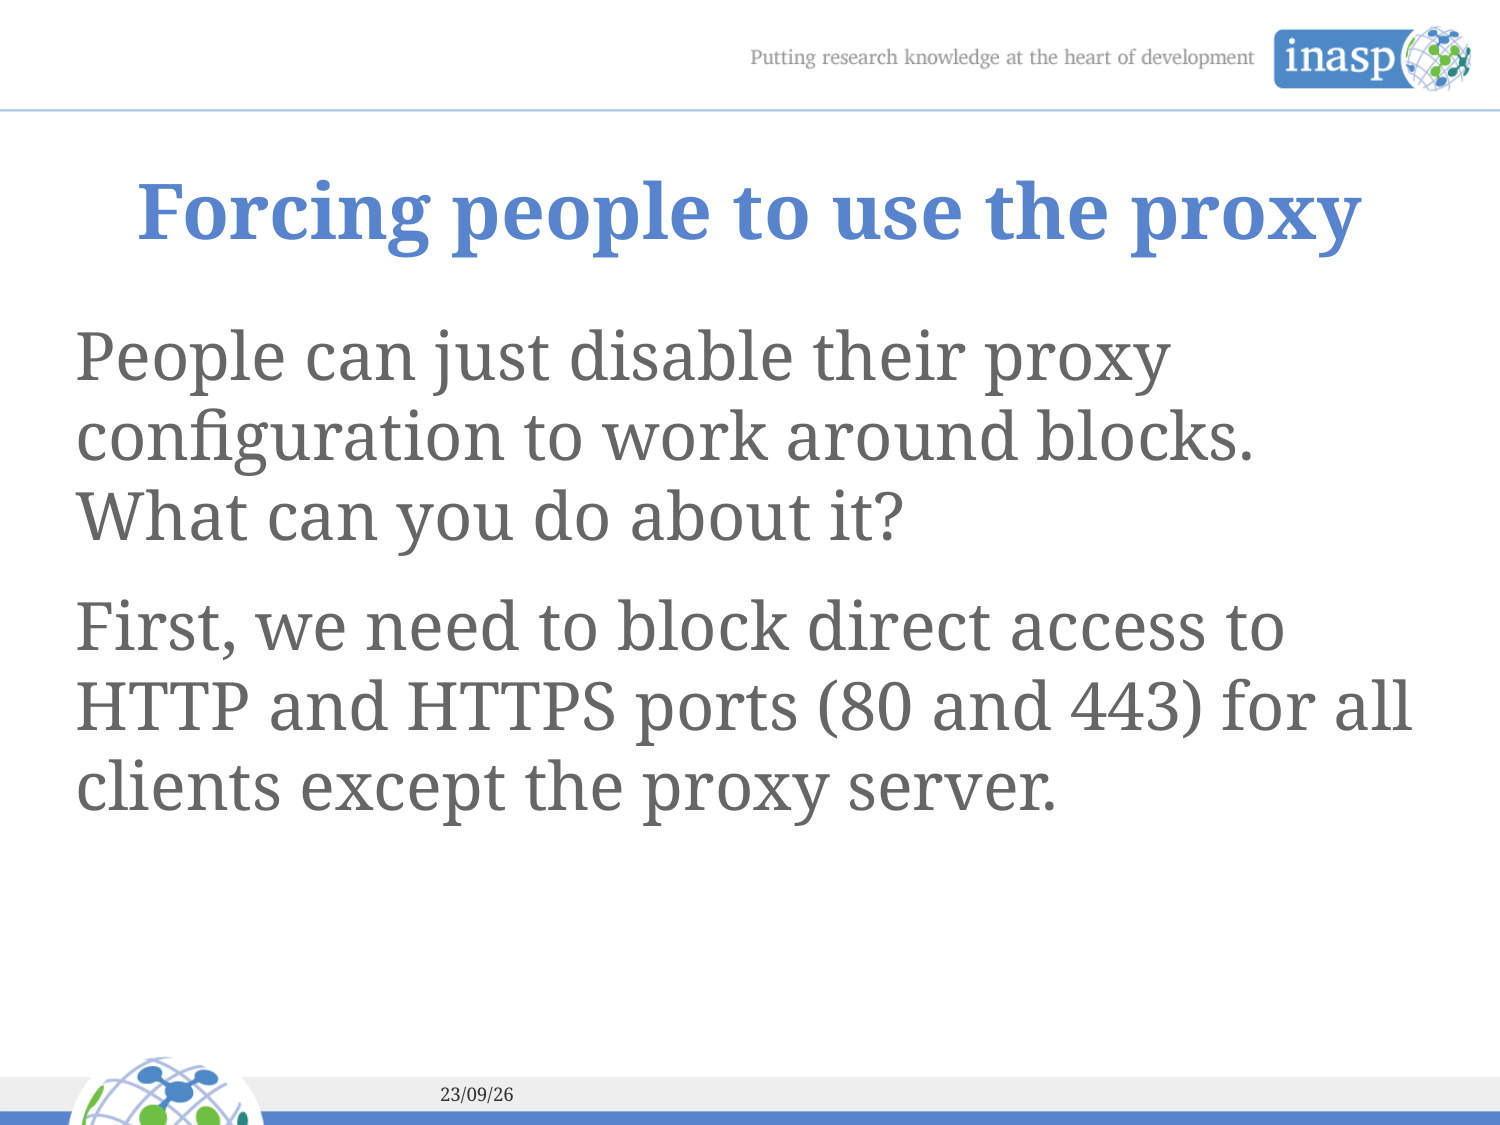

# Forcing people to use the proxy
People can just disable their proxy configuration to work around blocks. What can you do about it?
First, we need to block direct access to HTTP and HTTPS ports (80 and 443) for all clients except the proxy server.